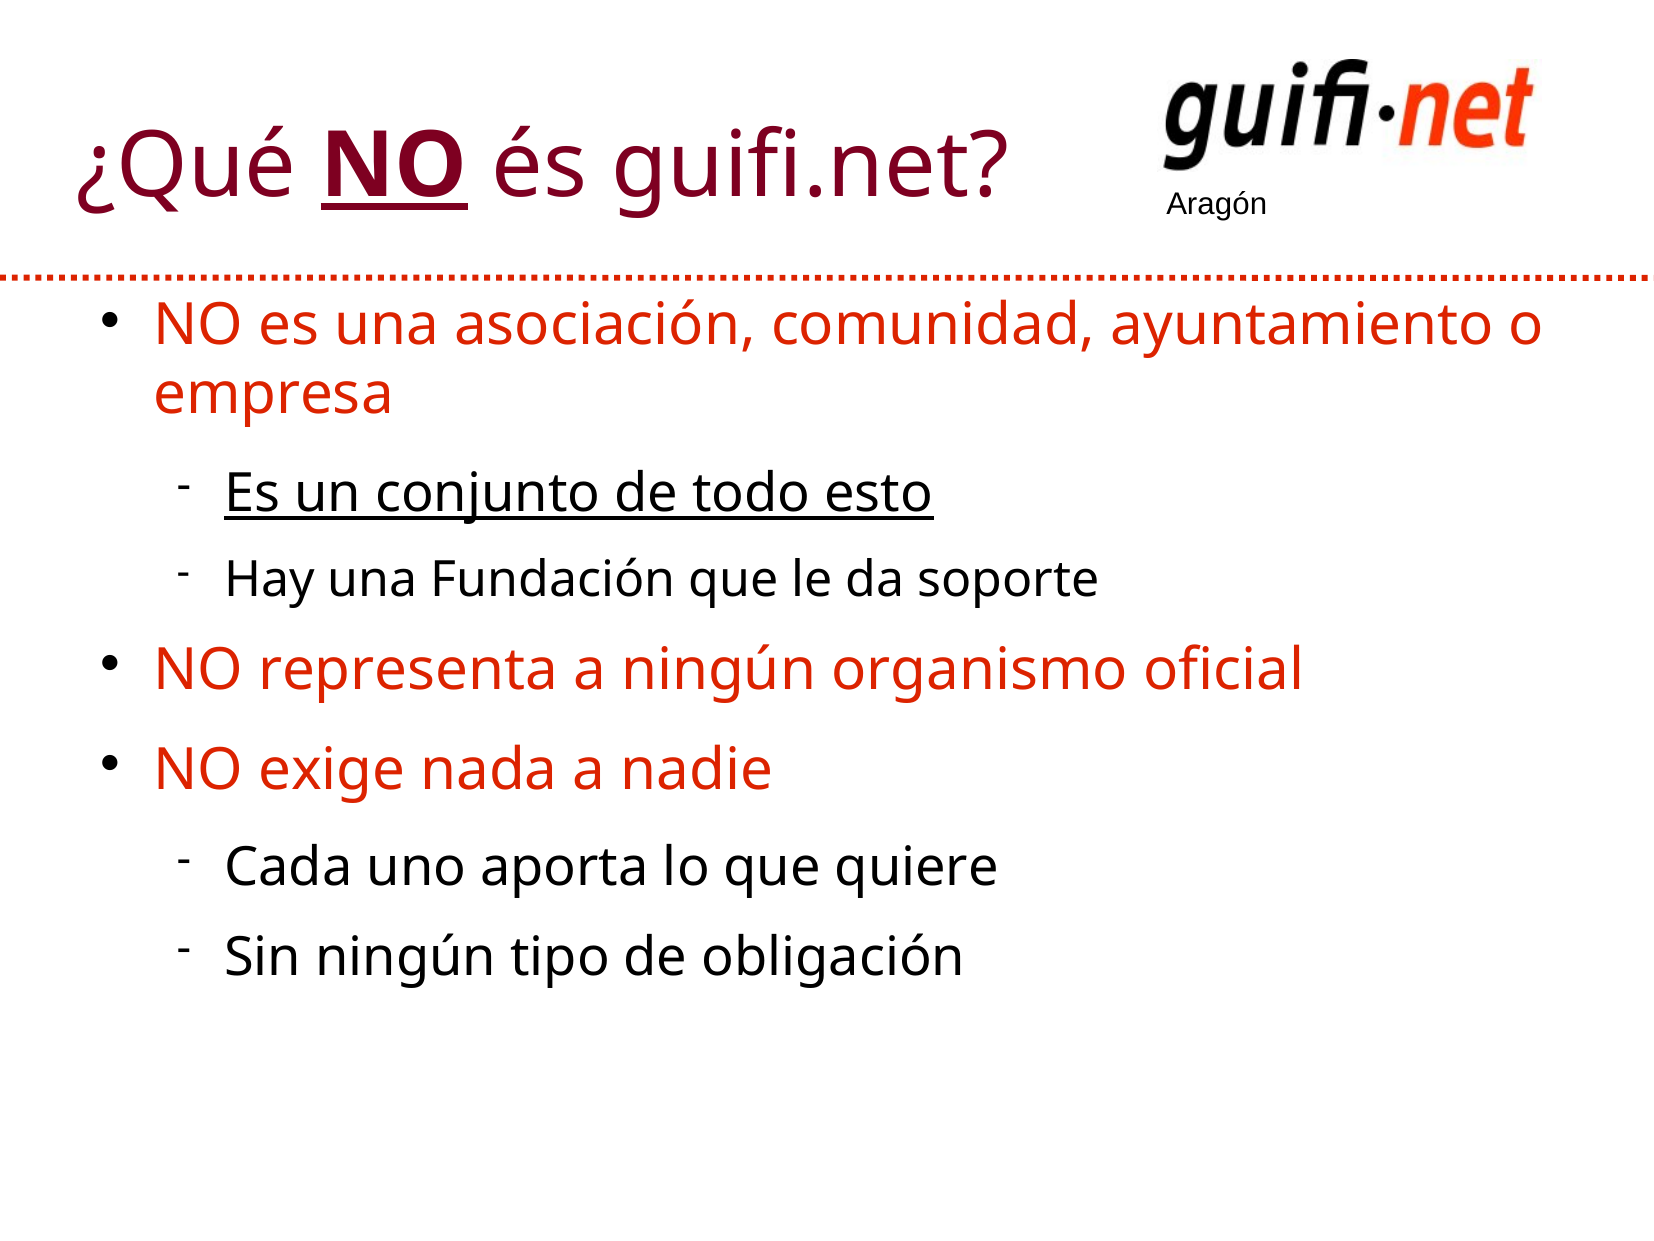

# ¿Qué NO és guifi.net?
NO es una asociación, comunidad, ayuntamiento o empresa
Es un conjunto de todo esto
Hay una Fundación que le da soporte
NO representa a ningún organismo oficial
NO exige nada a nadie
Cada uno aporta lo que quiere
Sin ningún tipo de obligación